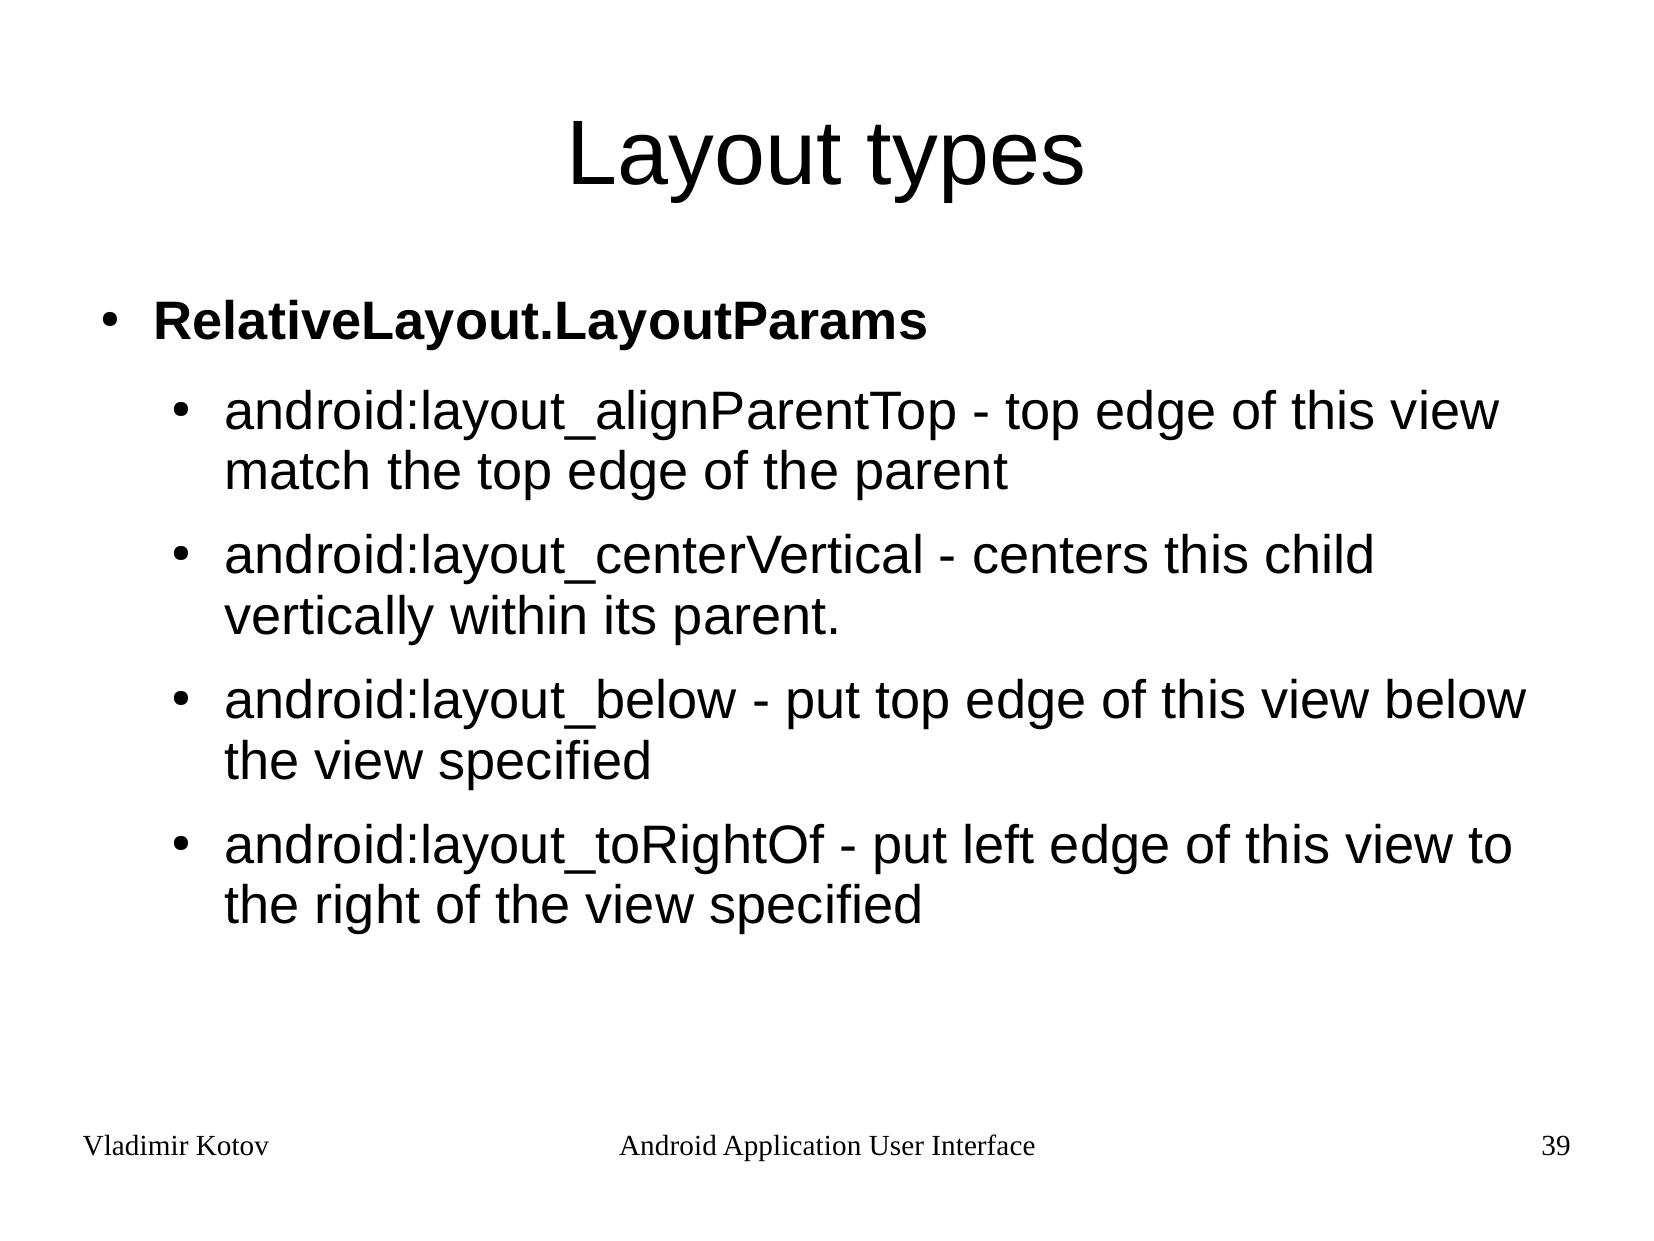

# Layout types
RelativeLayout.LayoutParams
android:layout_alignParentTop - top edge of this view match the top edge of the parent
android:layout_centerVertical - centers this child vertically within its parent.
android:layout_below - put top edge of this view below the view specified
android:layout_toRightOf - put left edge of this view to the right of the view specified
Vladimir Kotov
Android Application User Interface
39